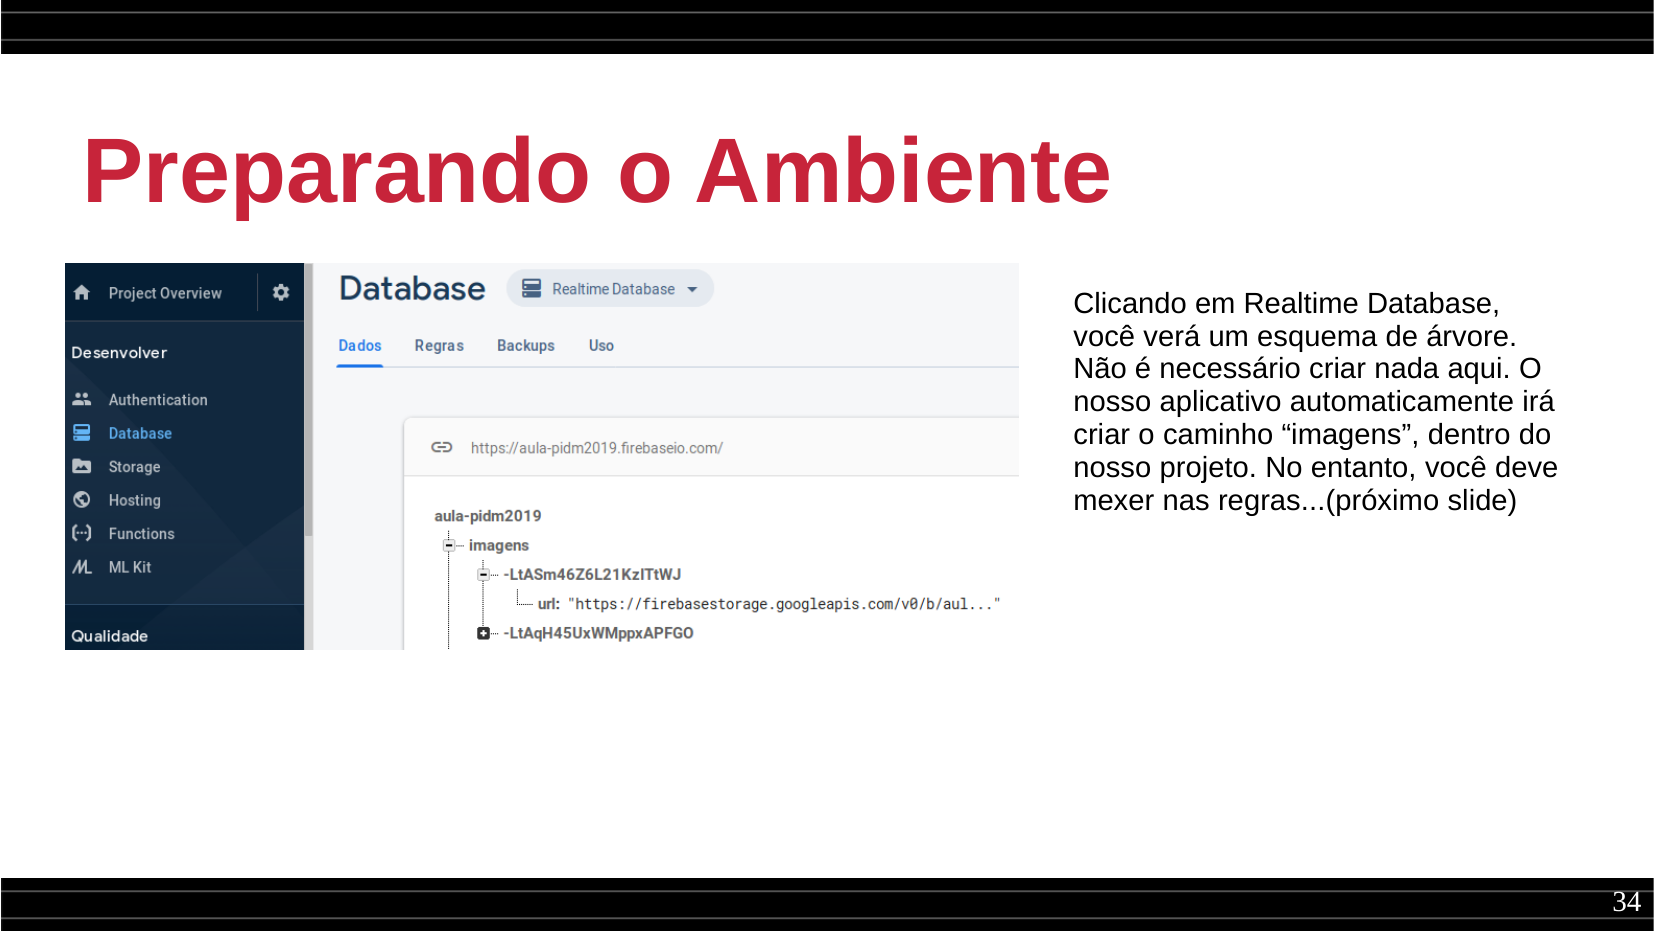

# Preparando o Ambiente
Clicando em Realtime Database, você verá um esquema de árvore. Não é necessário criar nada aqui. O nosso aplicativo automaticamente irá criar o caminho “imagens”, dentro do nosso projeto. No entanto, você deve mexer nas regras...(próximo slide)